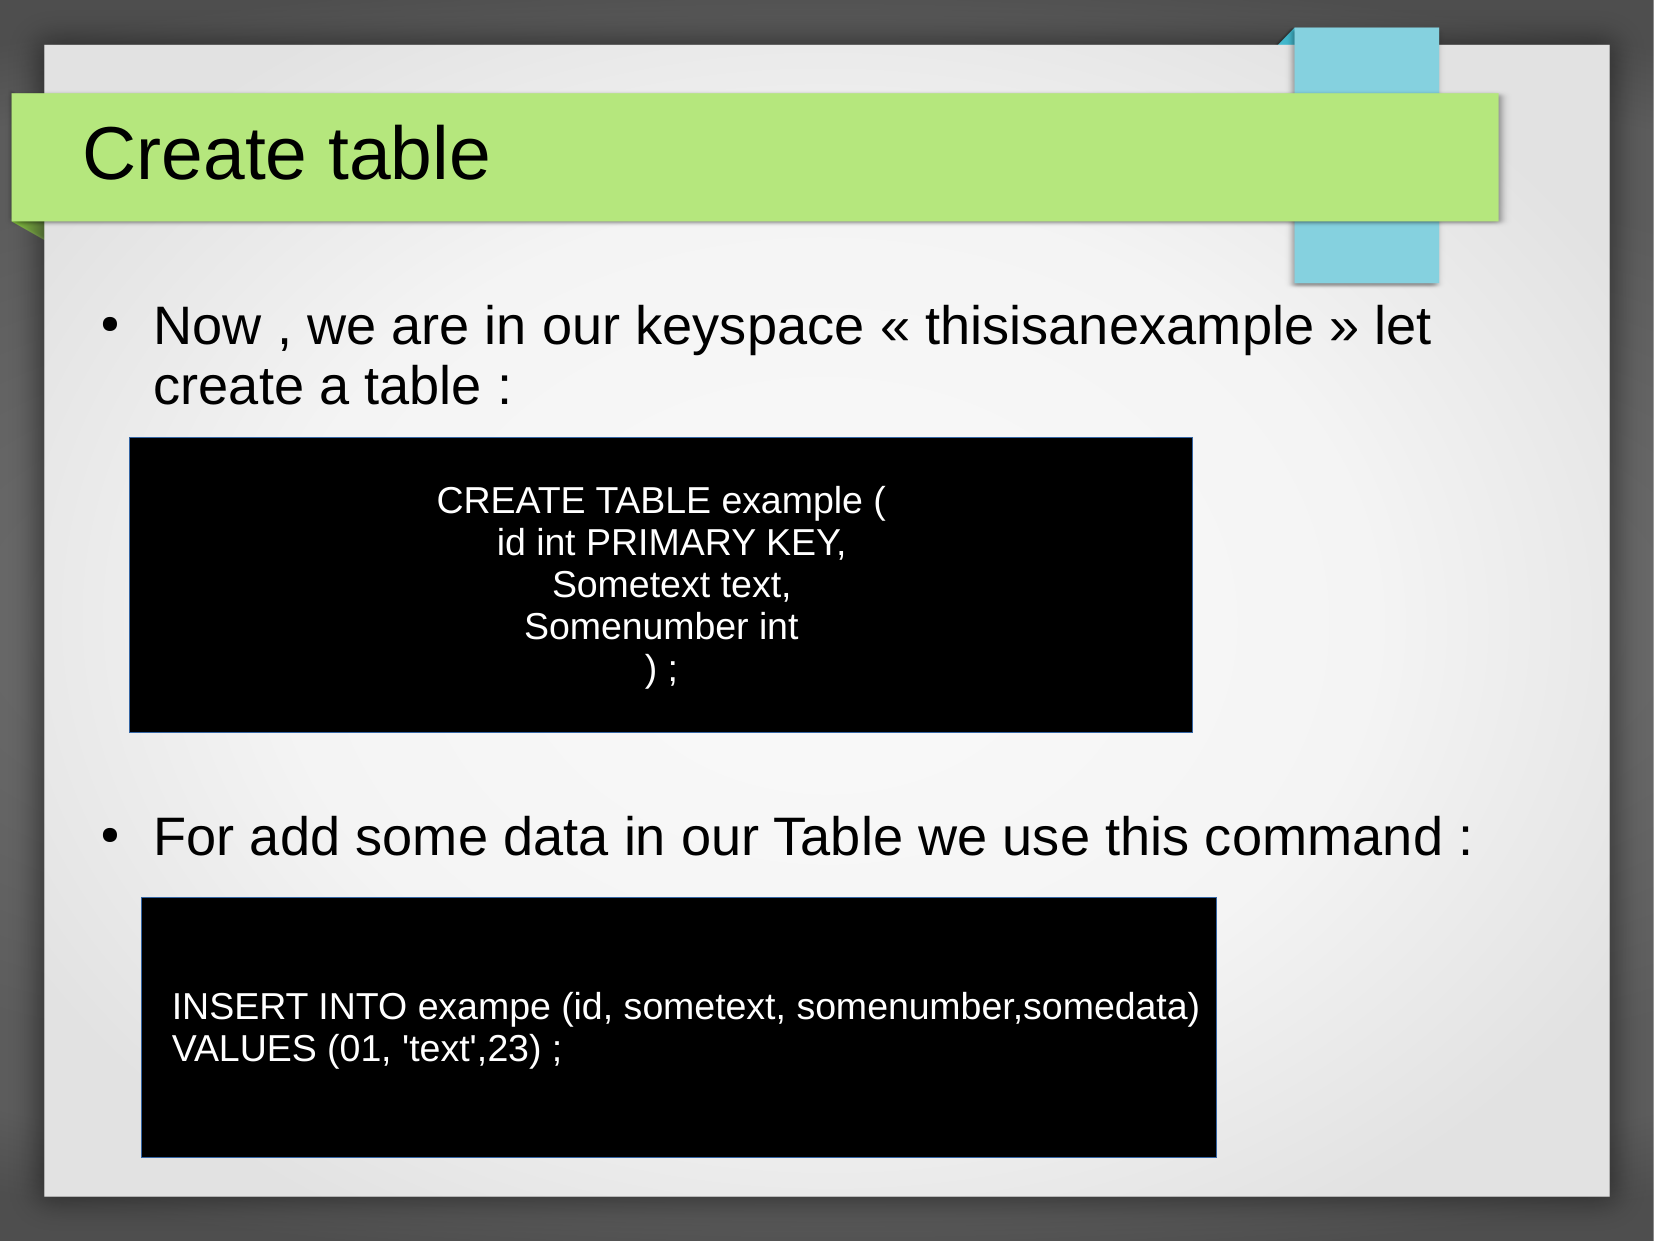

# Create table
Now , we are in our keyspace « thisisanexample » let create a table :
For add some data in our Table we use this command :
CREATE TABLE example (
 id int PRIMARY KEY,
 Sometext text,
Somenumber int
) ;
INSERT INTO exampe (id, sometext, somenumber,somedata)
VALUES (01, 'text',23) ;